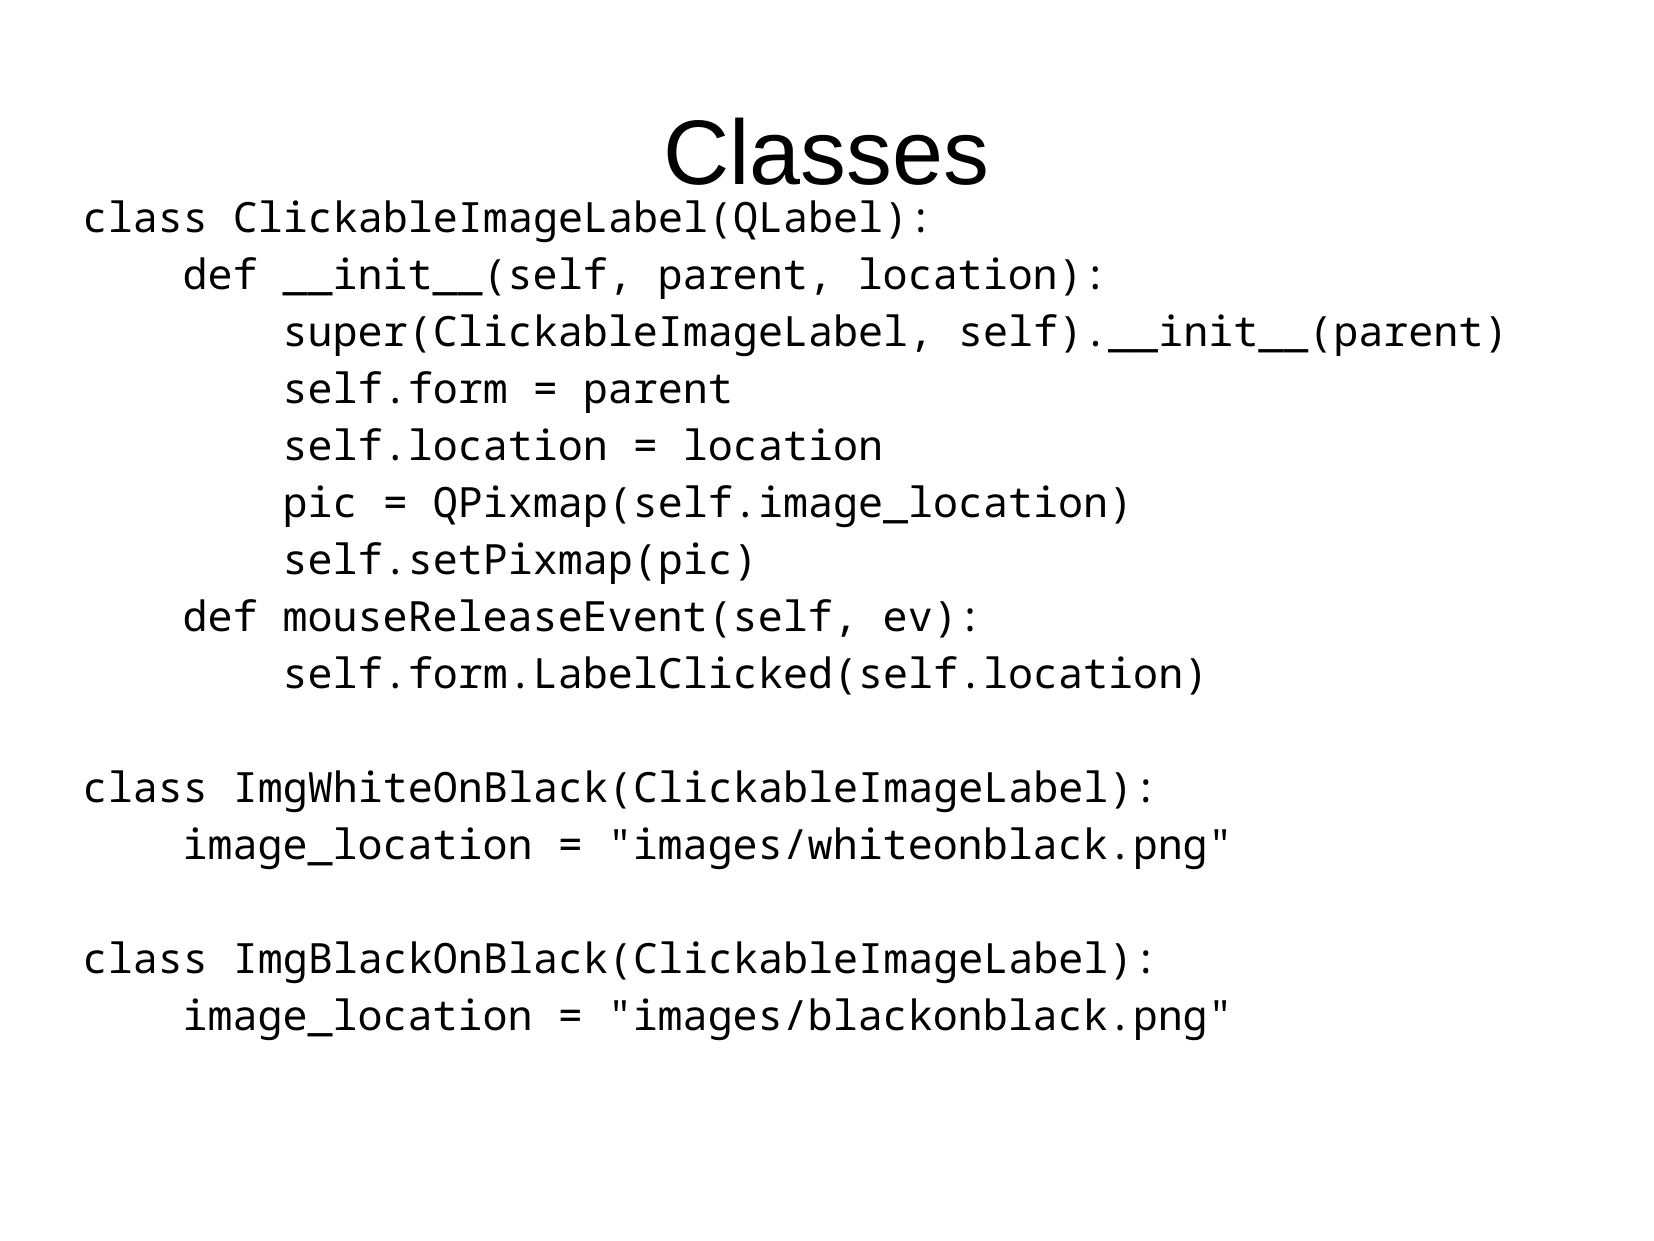

# Classes
class ClickableImageLabel(QLabel):
 def __init__(self, parent, location):
 super(ClickableImageLabel, self).__init__(parent)
 self.form = parent
 self.location = location
 pic = QPixmap(self.image_location)
 self.setPixmap(pic)
 def mouseReleaseEvent(self, ev):
 self.form.LabelClicked(self.location)
class ImgWhiteOnBlack(ClickableImageLabel):
 image_location = "images/whiteonblack.png"
class ImgBlackOnBlack(ClickableImageLabel):
 image_location = "images/blackonblack.png"